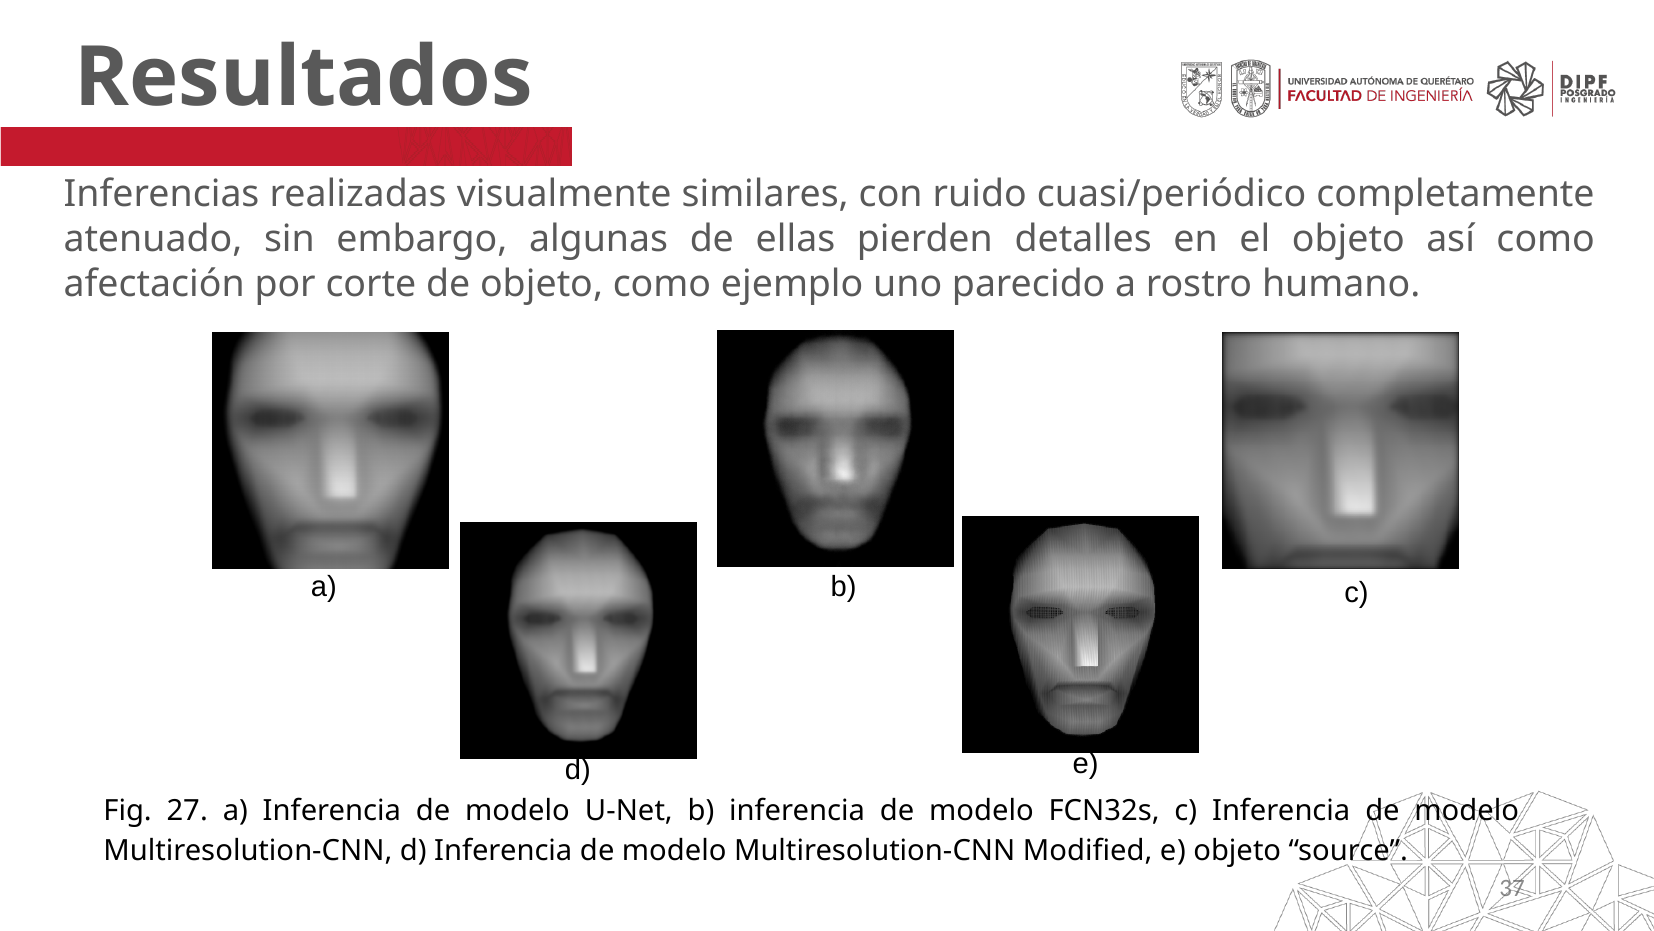

Resultados
Inferencias realizadas visualmente similares, con ruido cuasi/periódico completamente atenuado, sin embargo, algunas de ellas pierden detalles en el objeto así como afectación por corte de objeto, como ejemplo uno parecido a rostro humano.
a)
b)
c)
e)
d)
Fig. 27. a) Inferencia de modelo U-Net, b) inferencia de modelo FCN32s, c) Inferencia de modelo Multiresolution-CNN, d) Inferencia de modelo Multiresolution-CNN Modified, e) objeto “source”.
37